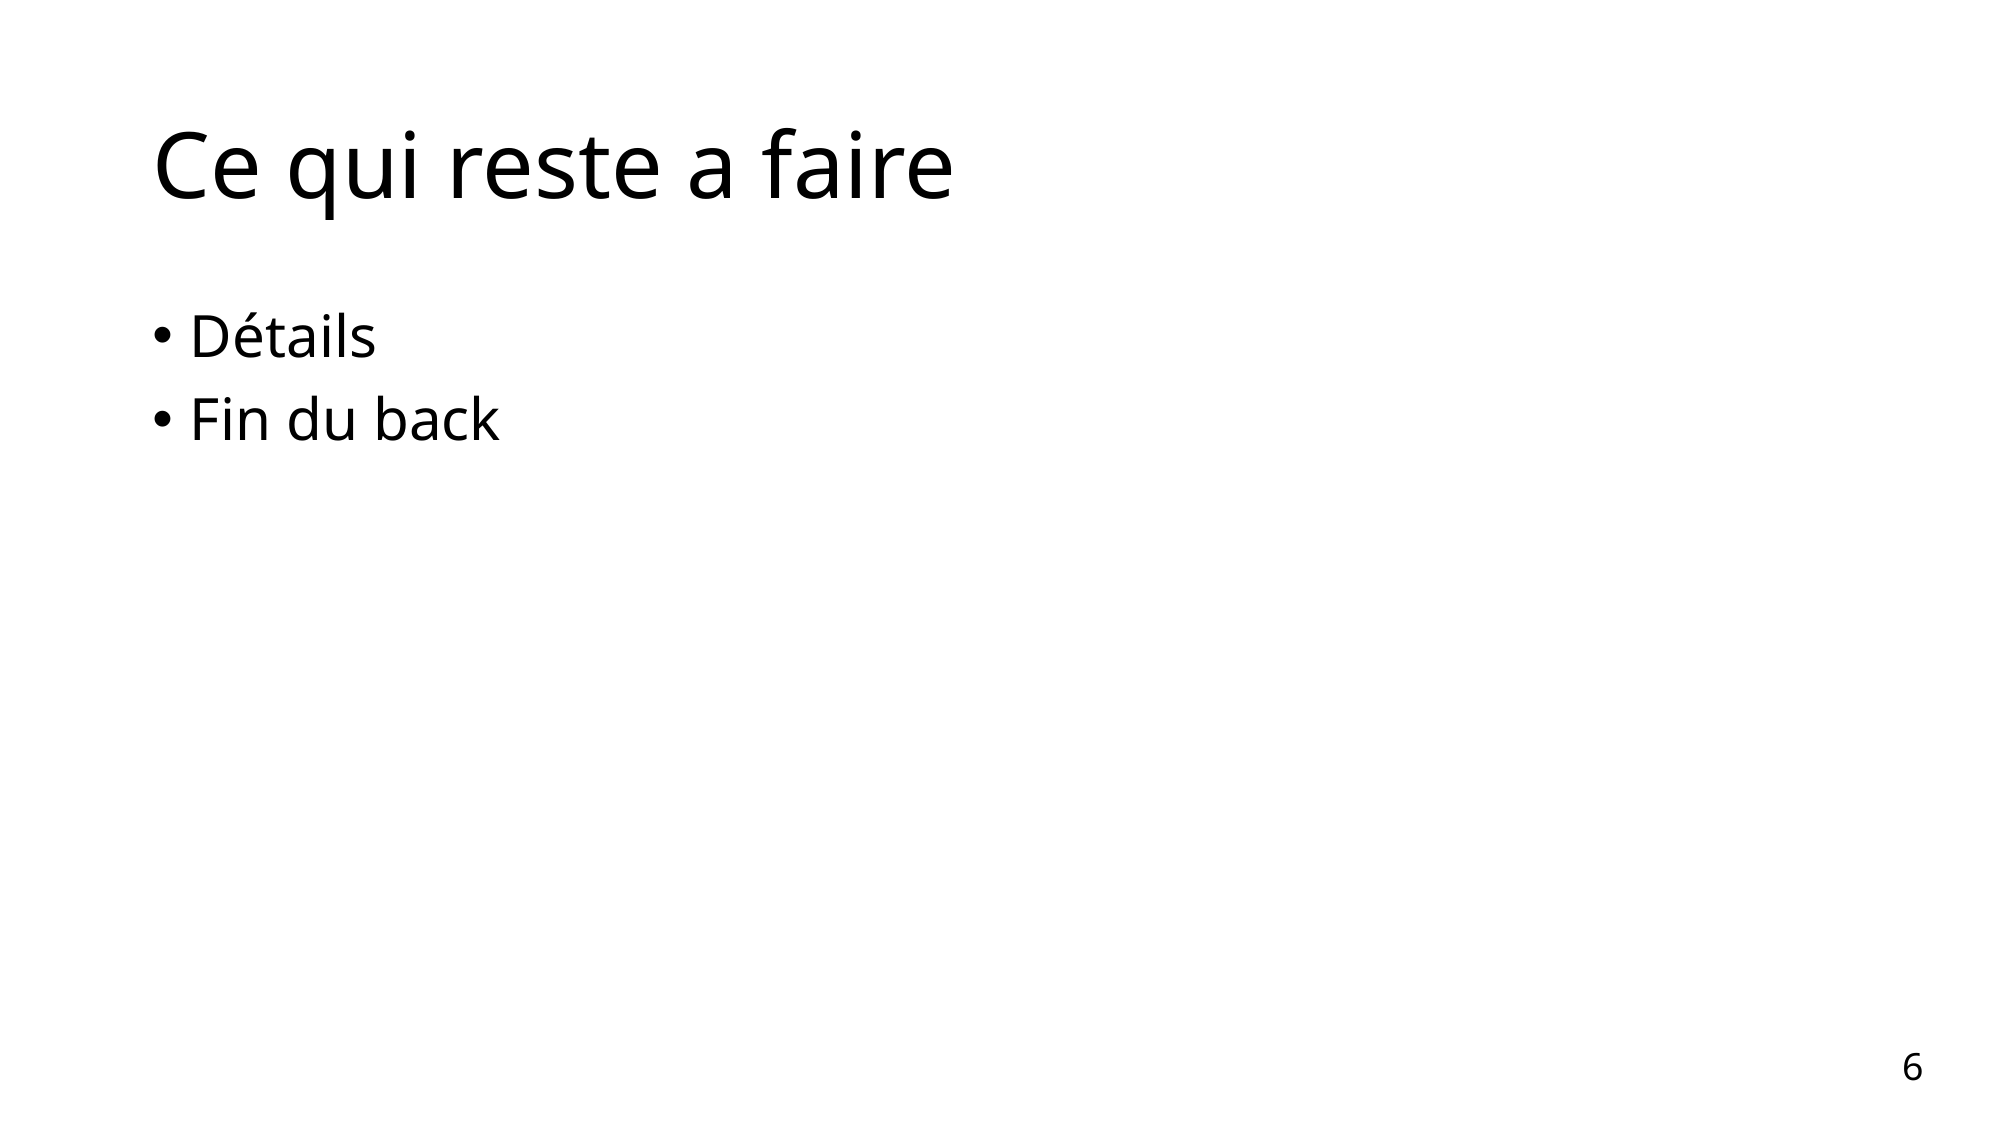

# Ce qui reste a faire
Détails
Fin du back
6